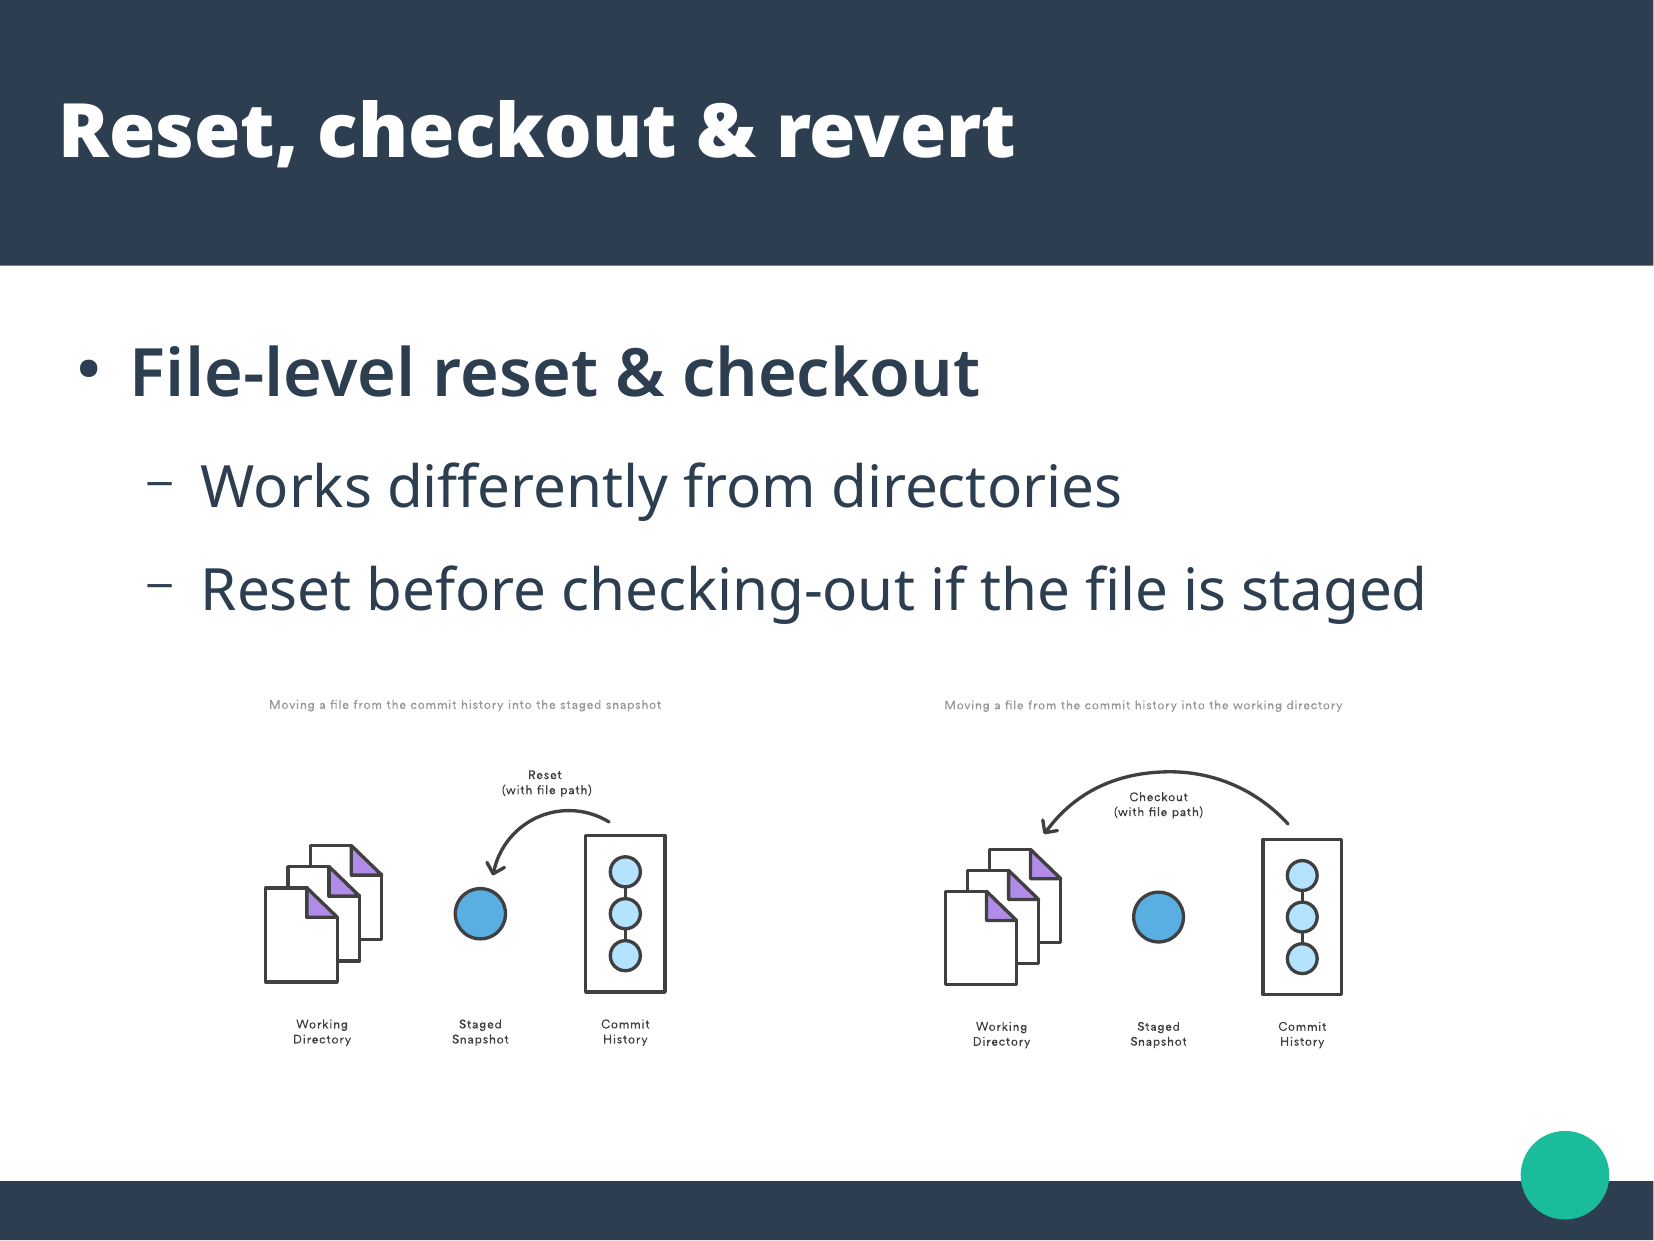

# Reset, checkout & revert
File-level reset & checkout
Works differently from directories
Reset before checking-out if the file is staged